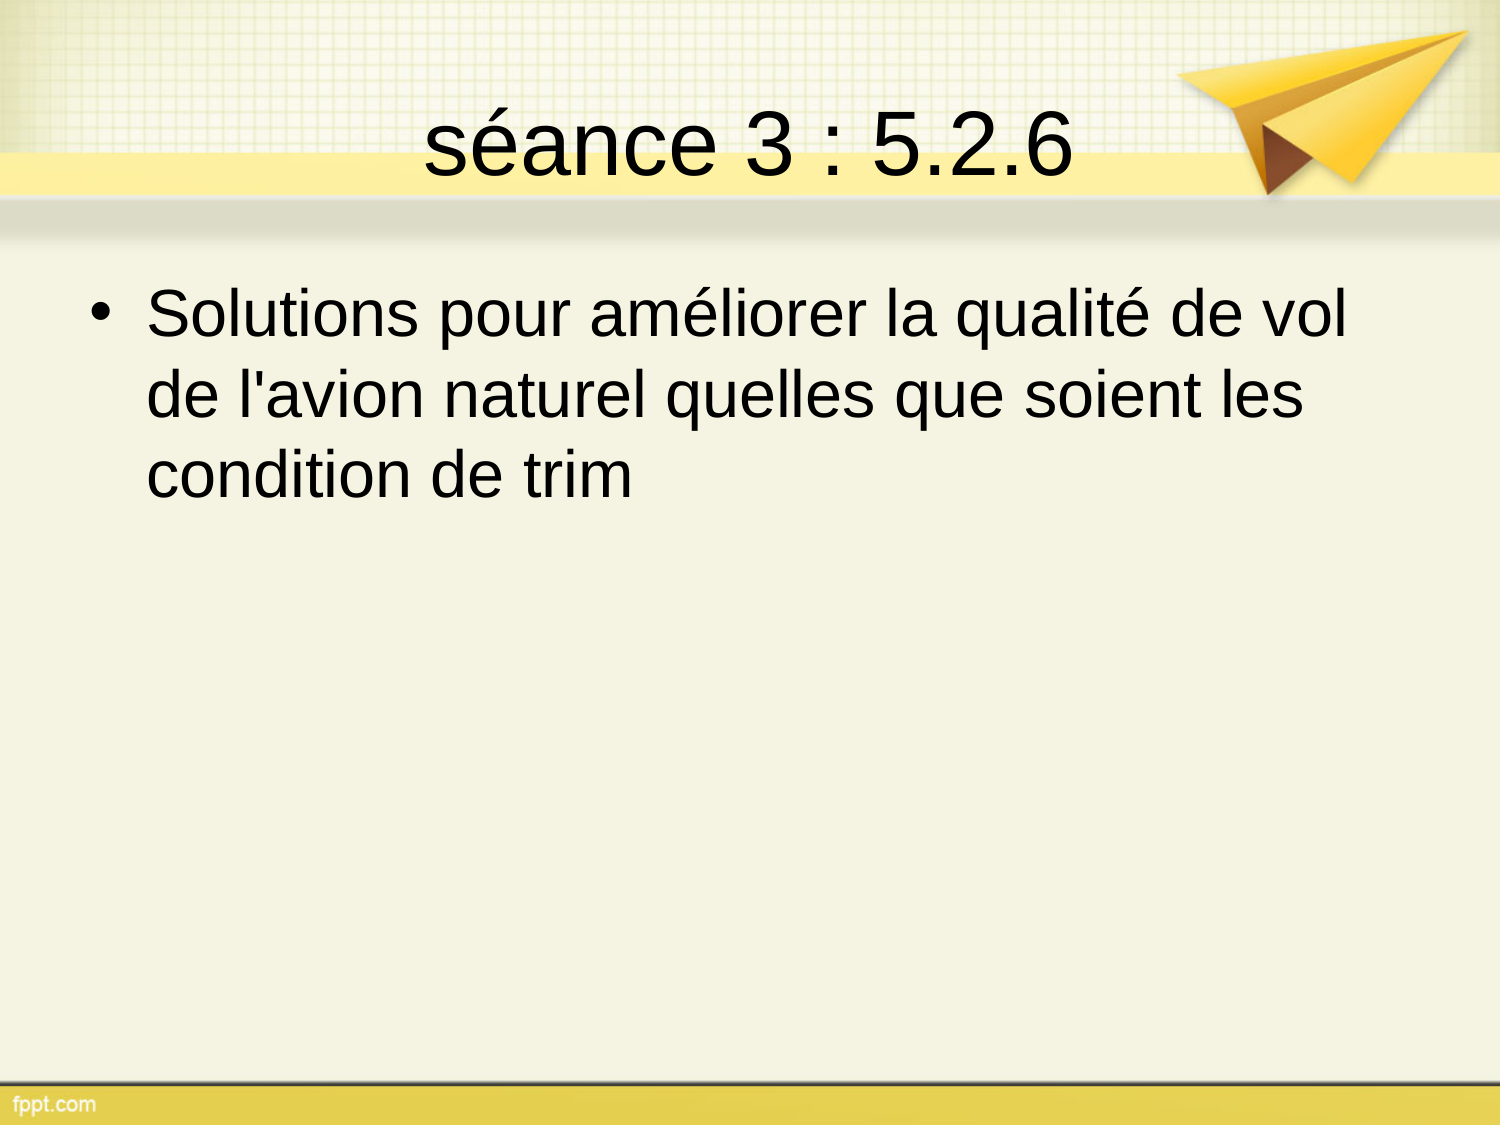

# séance 3 : 5.2.6
Solutions pour améliorer la qualité de vol de l'avion naturel quelles que soient les condition de trim